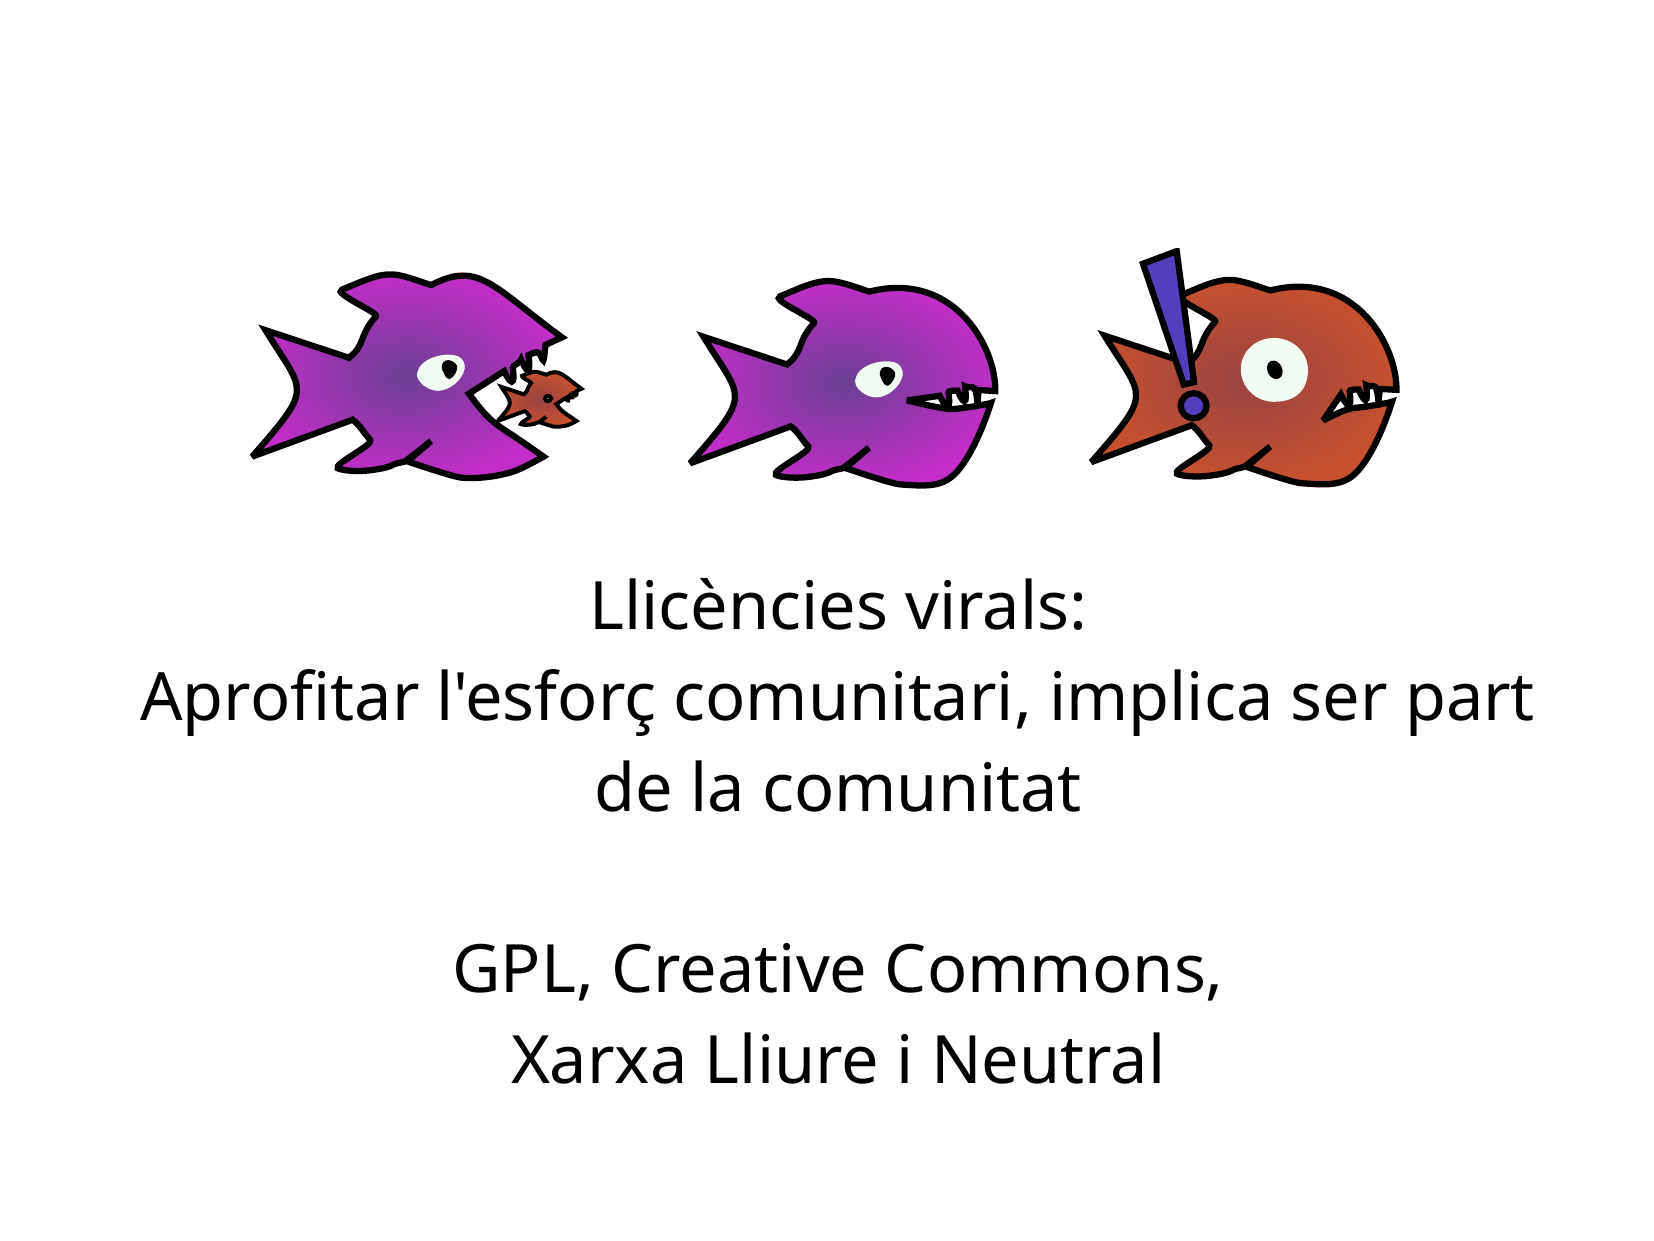

Llicències virals:
Aprofitar l'esforç comunitari, implica ser part de la comunitat
GPL, Creative Commons,
Xarxa Lliure i Neutral